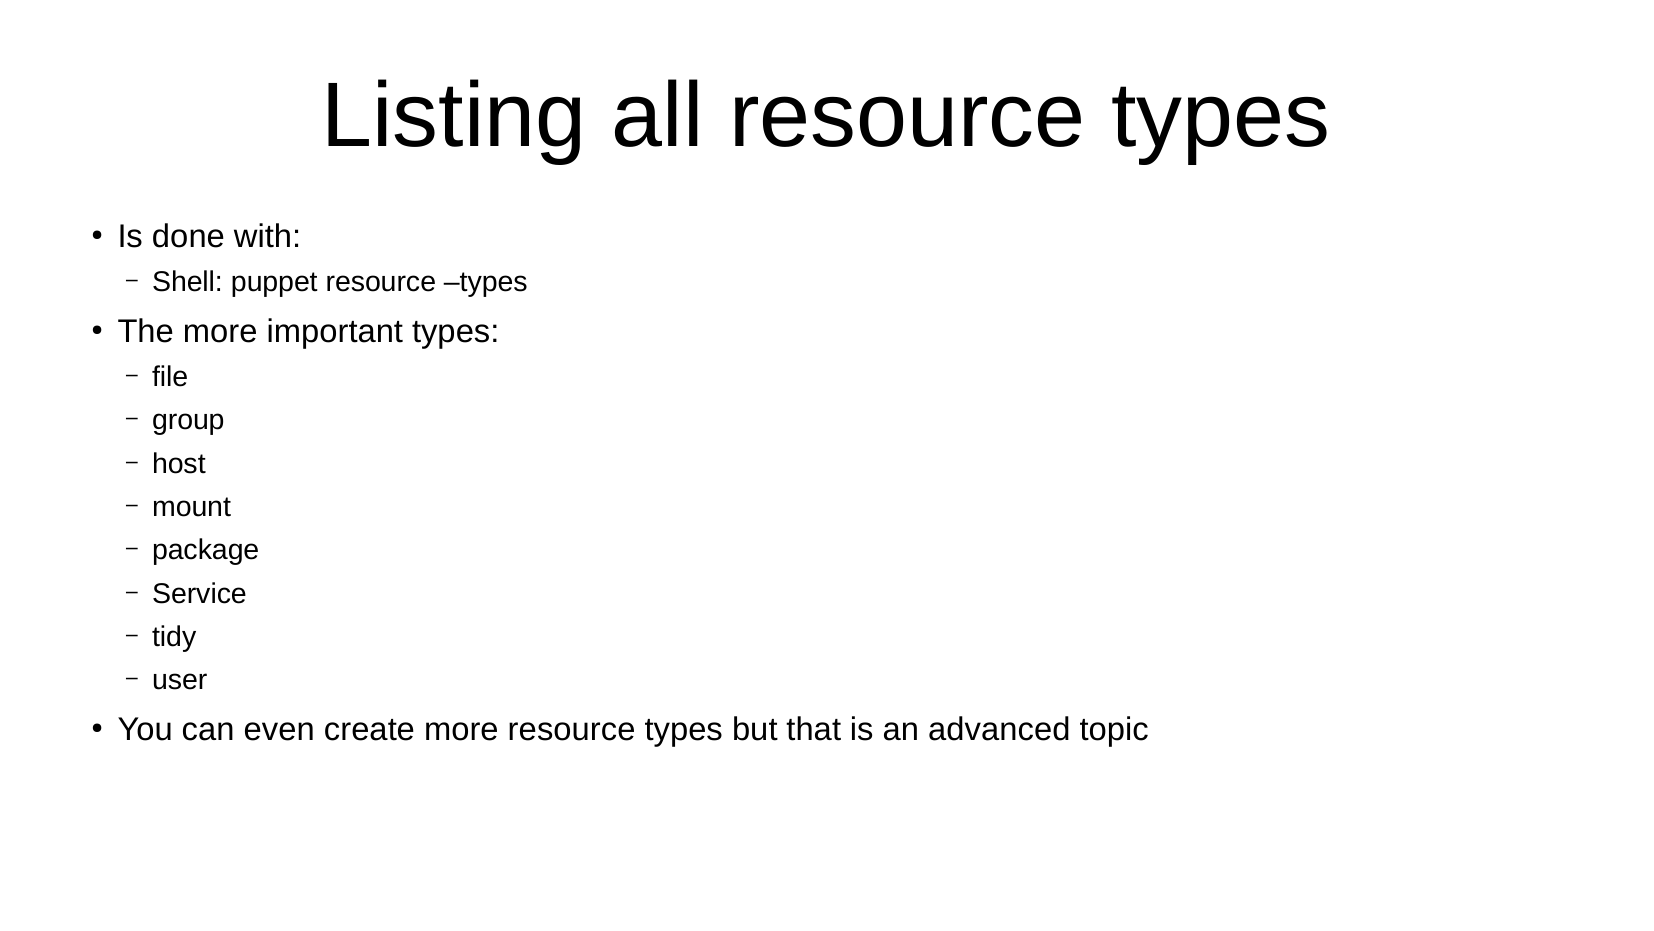

# Listing all resource types
Is done with:
Shell: puppet resource –types
The more important types:
file
group
host
mount
package
Service
tidy
user
You can even create more resource types but that is an advanced topic